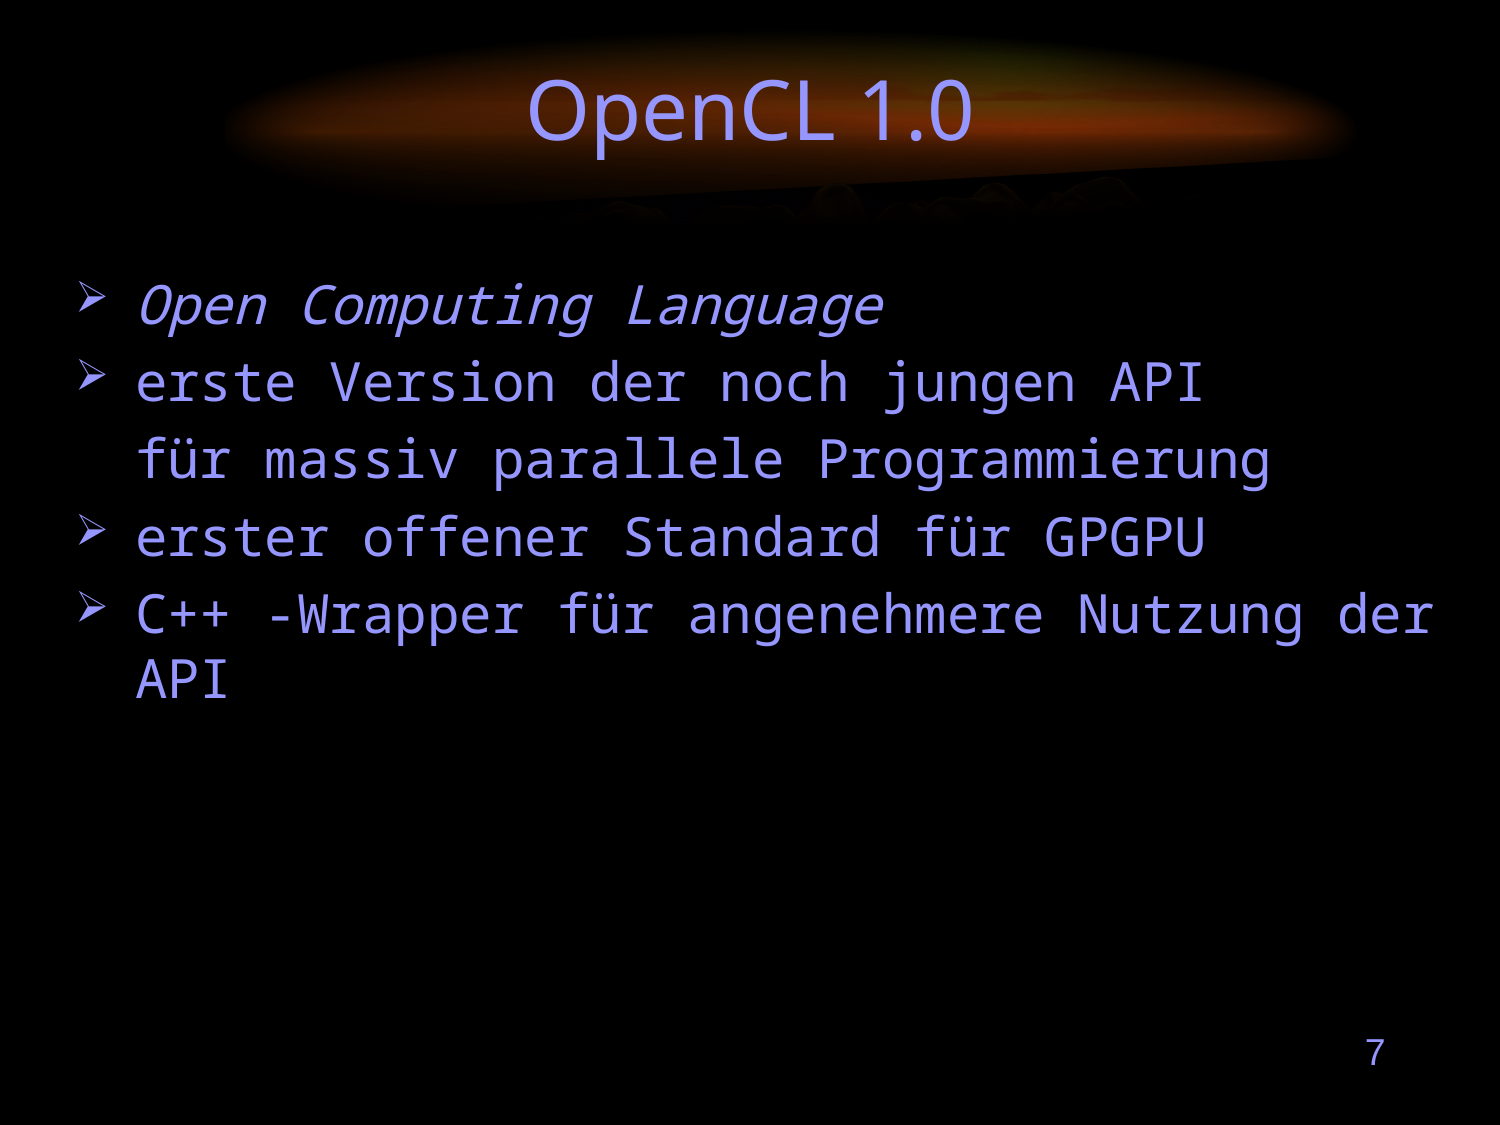

OpenCL 1.0
Open Computing Language
erste Version der noch jungen API
für massiv parallele Programmierung
erster offener Standard für GPGPU
C++ -Wrapper für angenehmere Nutzung der API
7